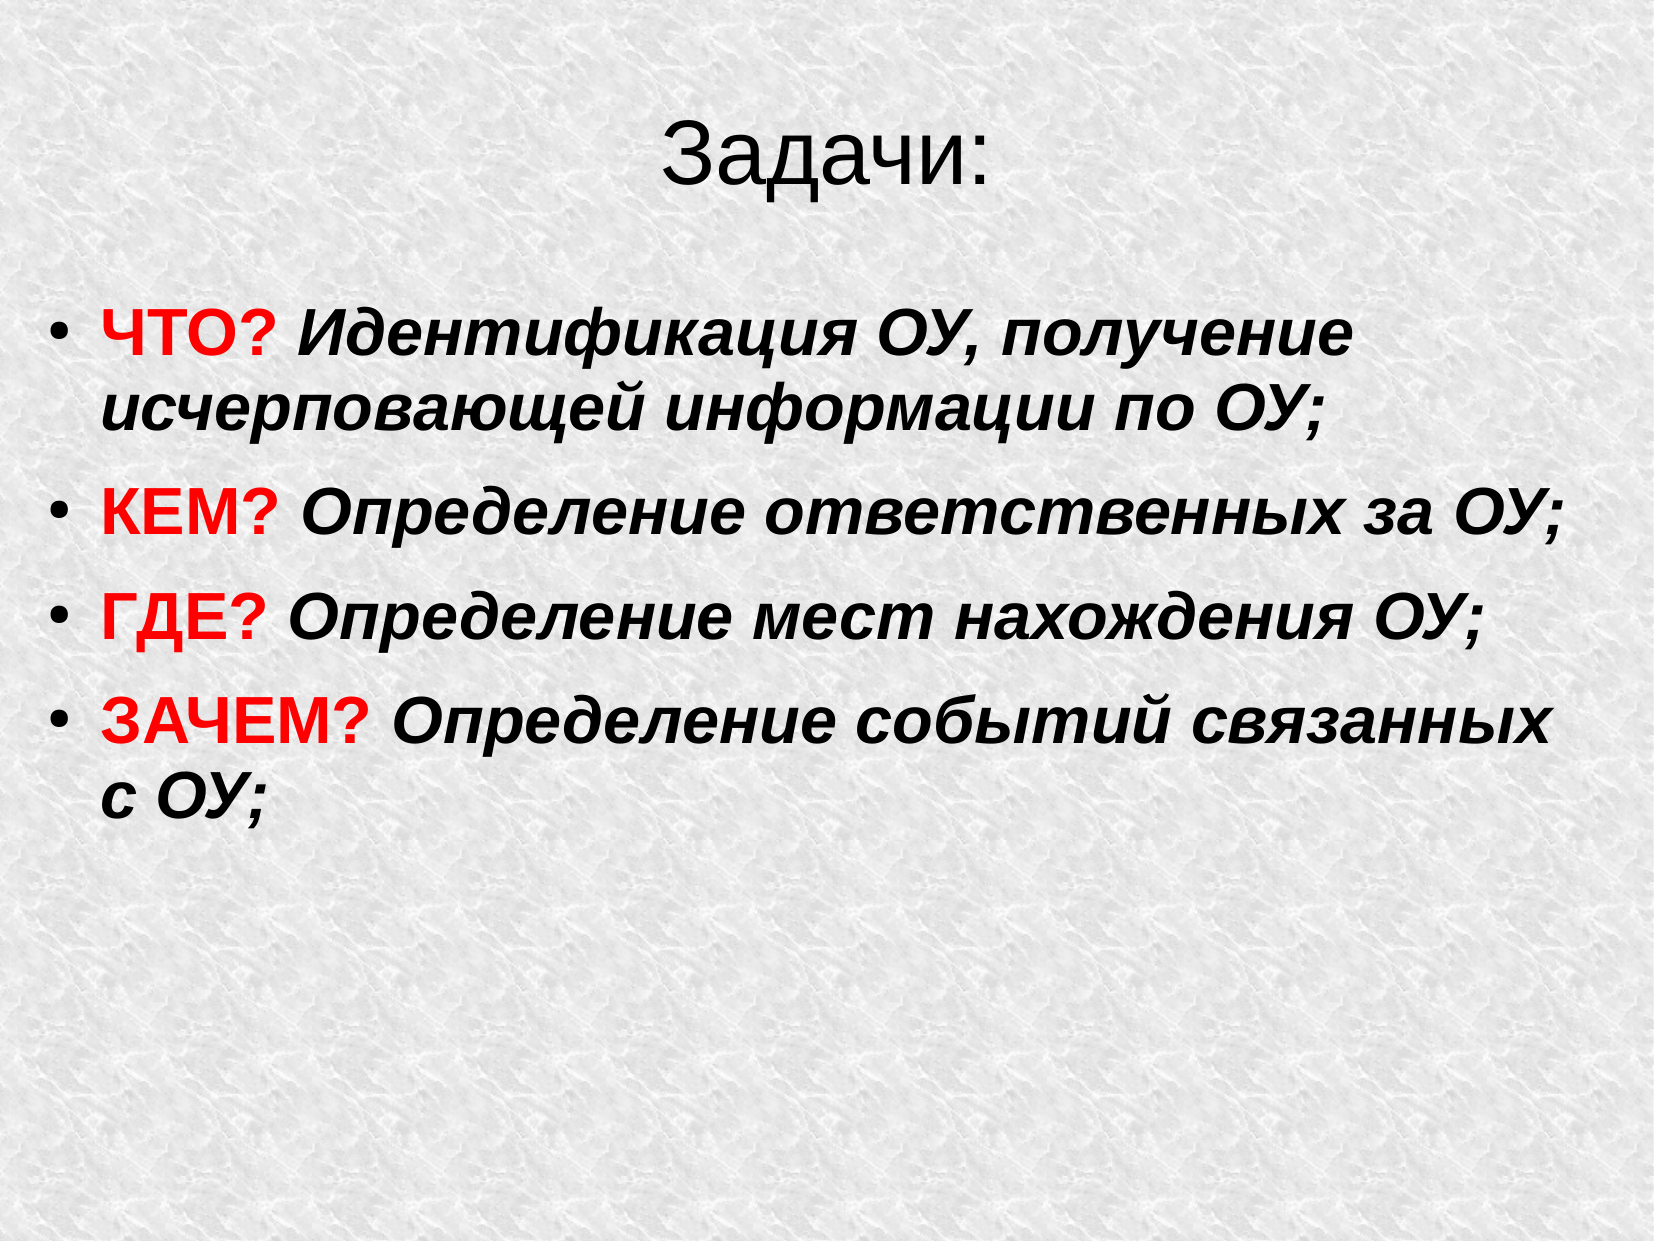

# Задачи:
ЧТО? Идентификация ОУ, получение исчерповающей информации по ОУ;
КЕМ? Определение ответственных за ОУ;
ГДЕ? Определение мест нахождения ОУ;
ЗАЧЕМ? Определение событий связанных с ОУ;